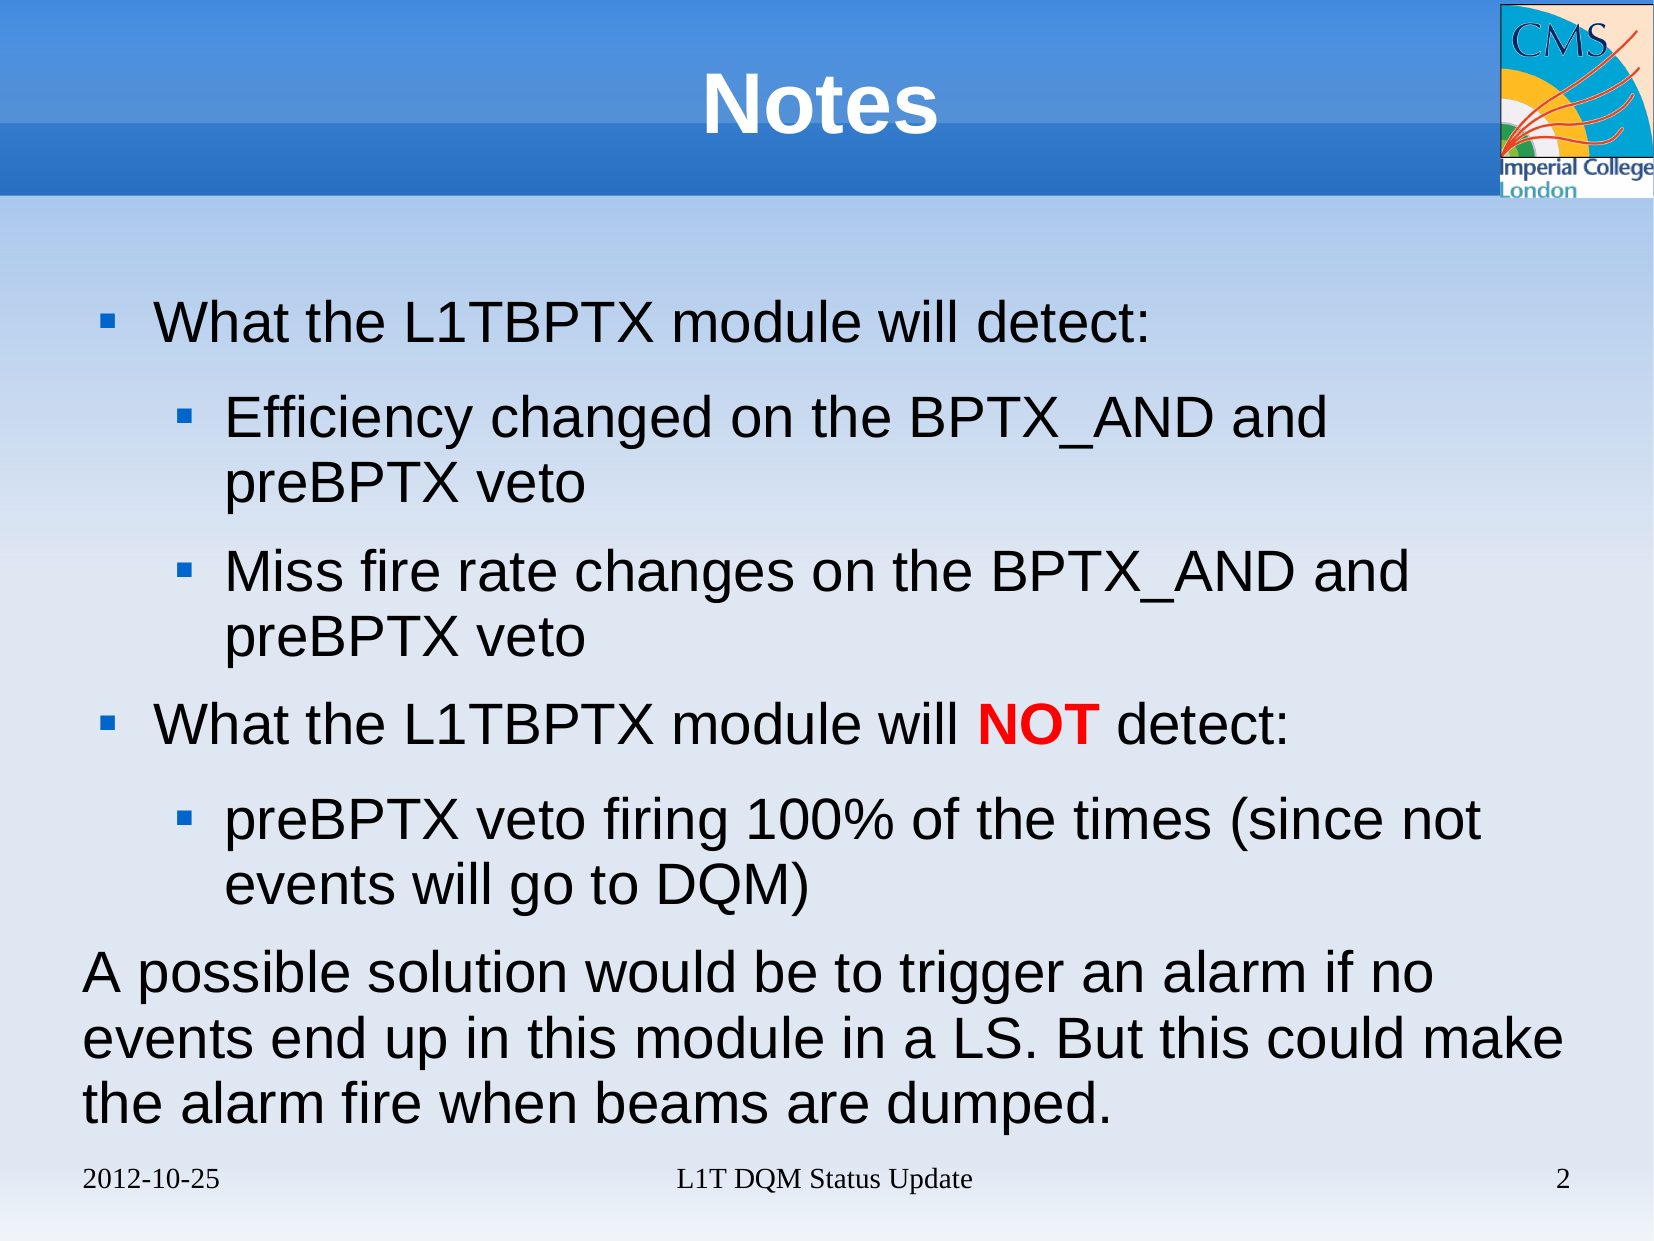

# Notes
What the L1TBPTX module will detect:
Efficiency changed on the BPTX_AND and preBPTX veto
Miss fire rate changes on the BPTX_AND and preBPTX veto
What the L1TBPTX module will NOT detect:
preBPTX veto firing 100% of the times (since not events will go to DQM)
A possible solution would be to trigger an alarm if no events end up in this module in a LS. But this could make the alarm fire when beams are dumped.
2012-10-25
L1T DQM Status Update
2